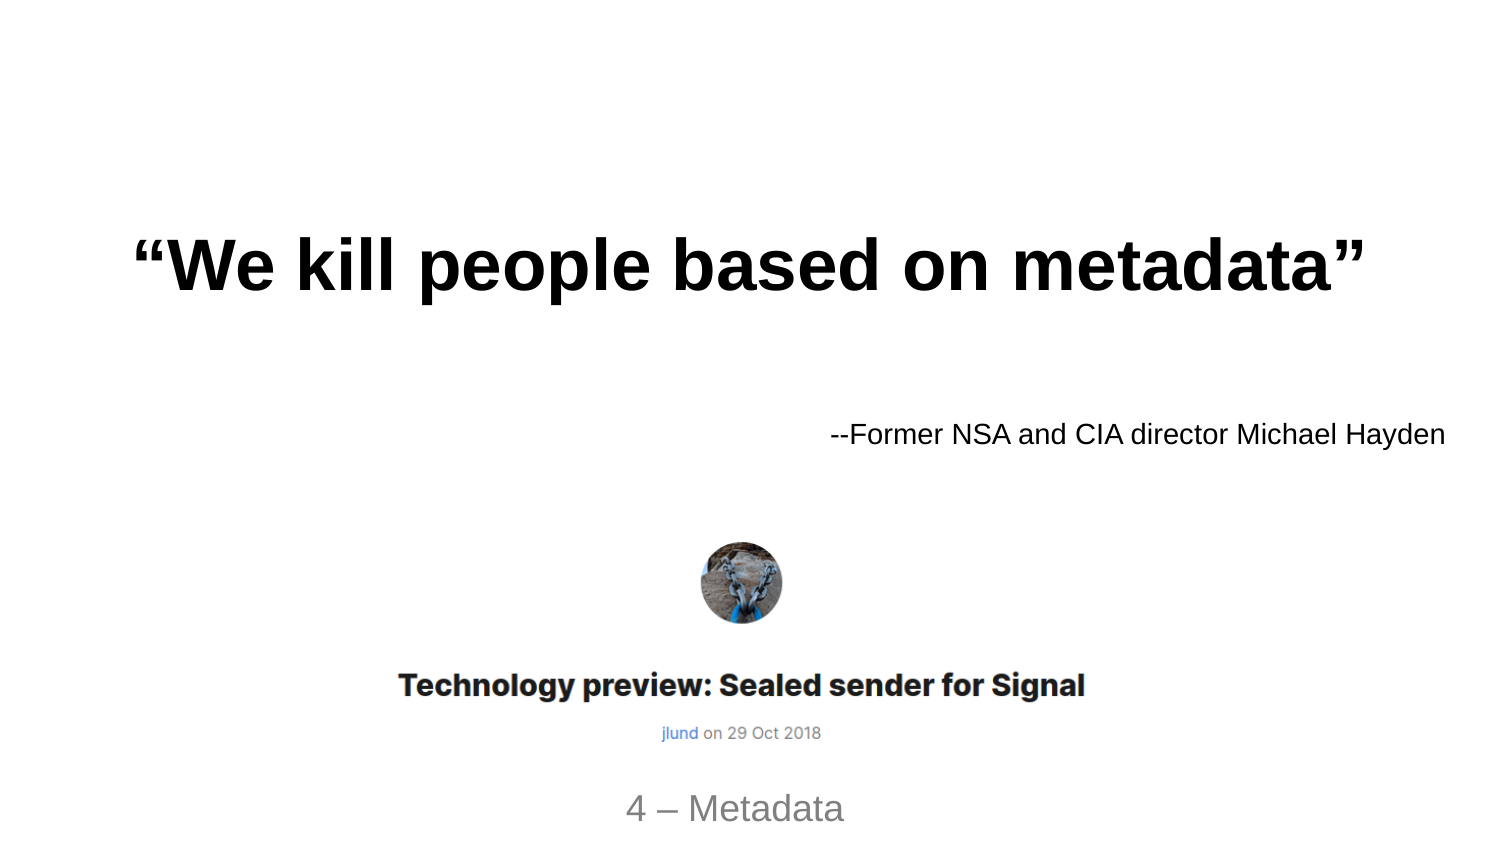

“We kill people based on metadata”
--Former NSA and CIA director Michael Hayden
4 – Metadata